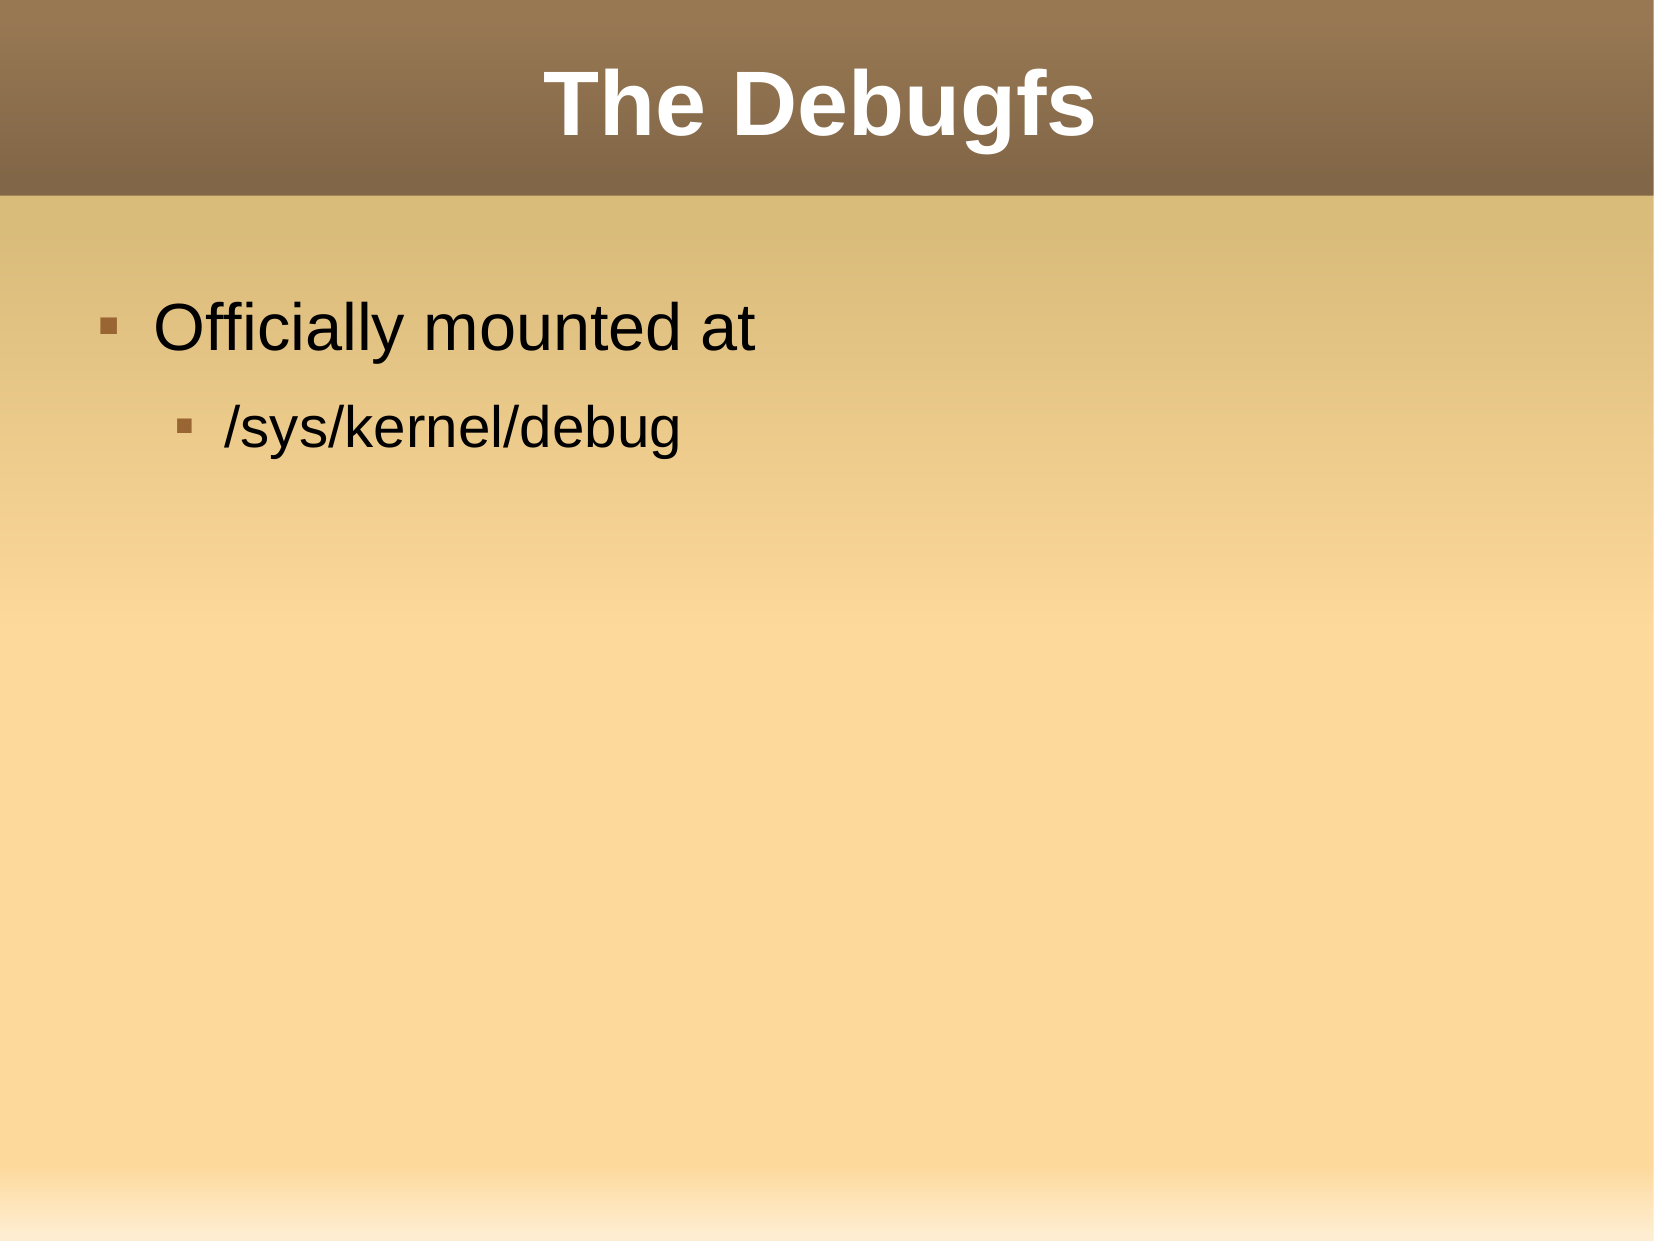

# The Debugfs
Officially mounted at
/sys/kernel/debug